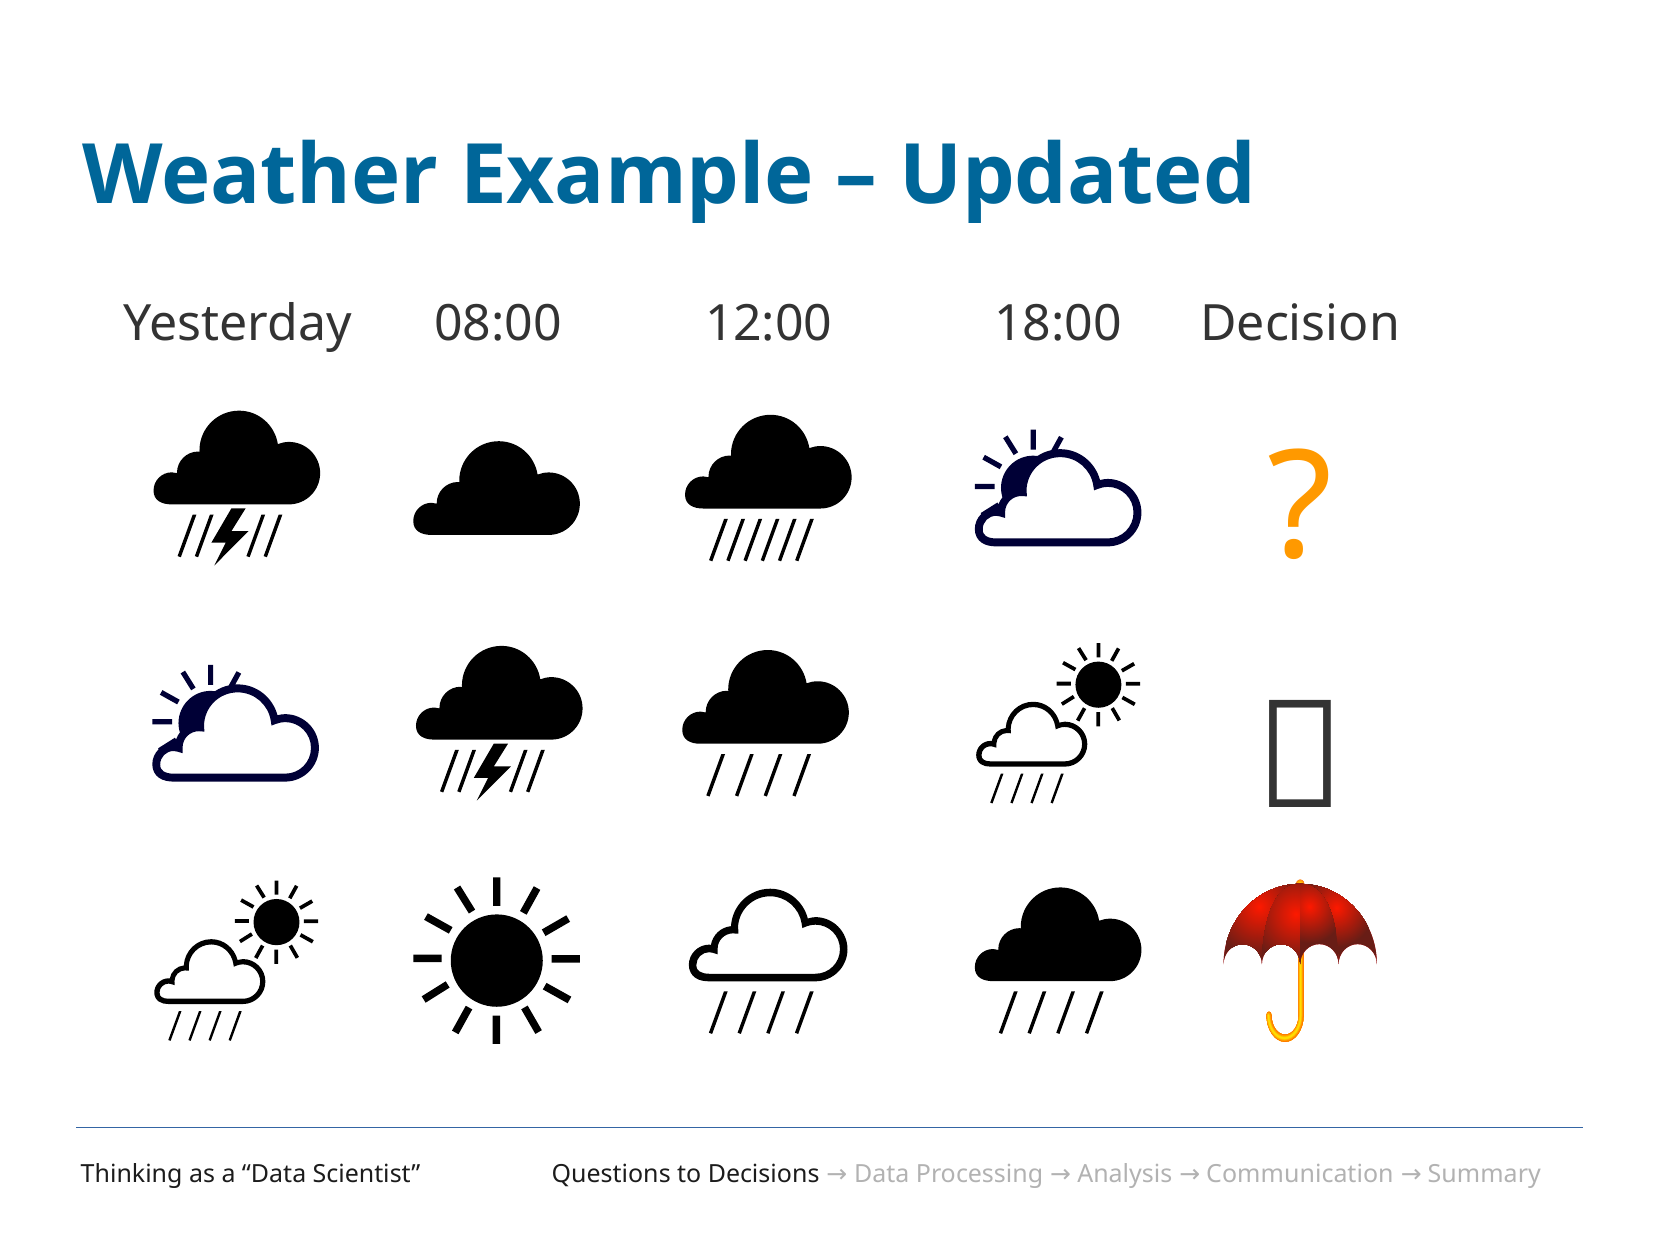

# Weather Example – Updated
Yesterday
08:00
12:00
Decision
18:00
?

Thinking as a “Data Scientist”
Questions to Decisions → Data Processing → Analysis → Communication → Summary